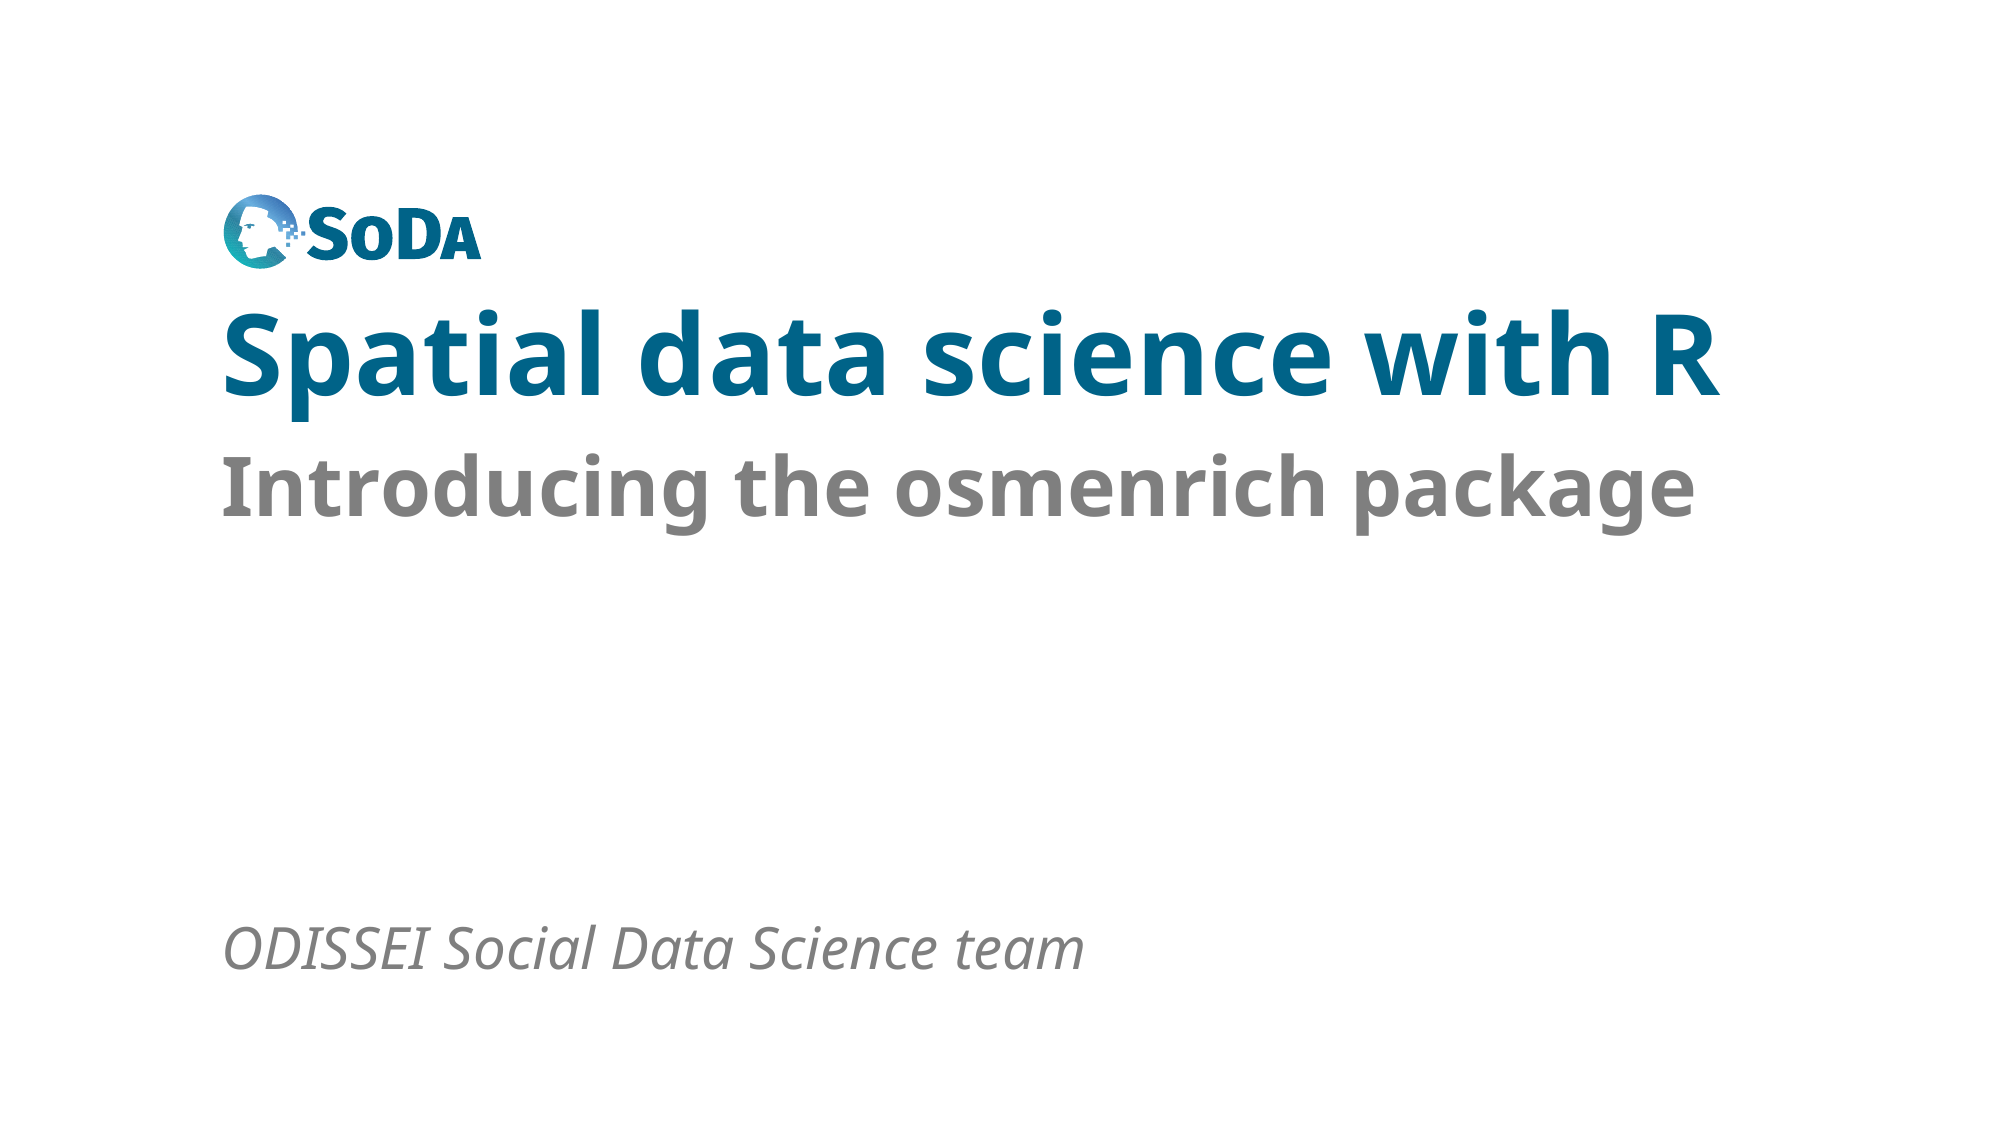

Spatial data science with R
Introducing the osmenrich package
ODISSEI Social Data Science team